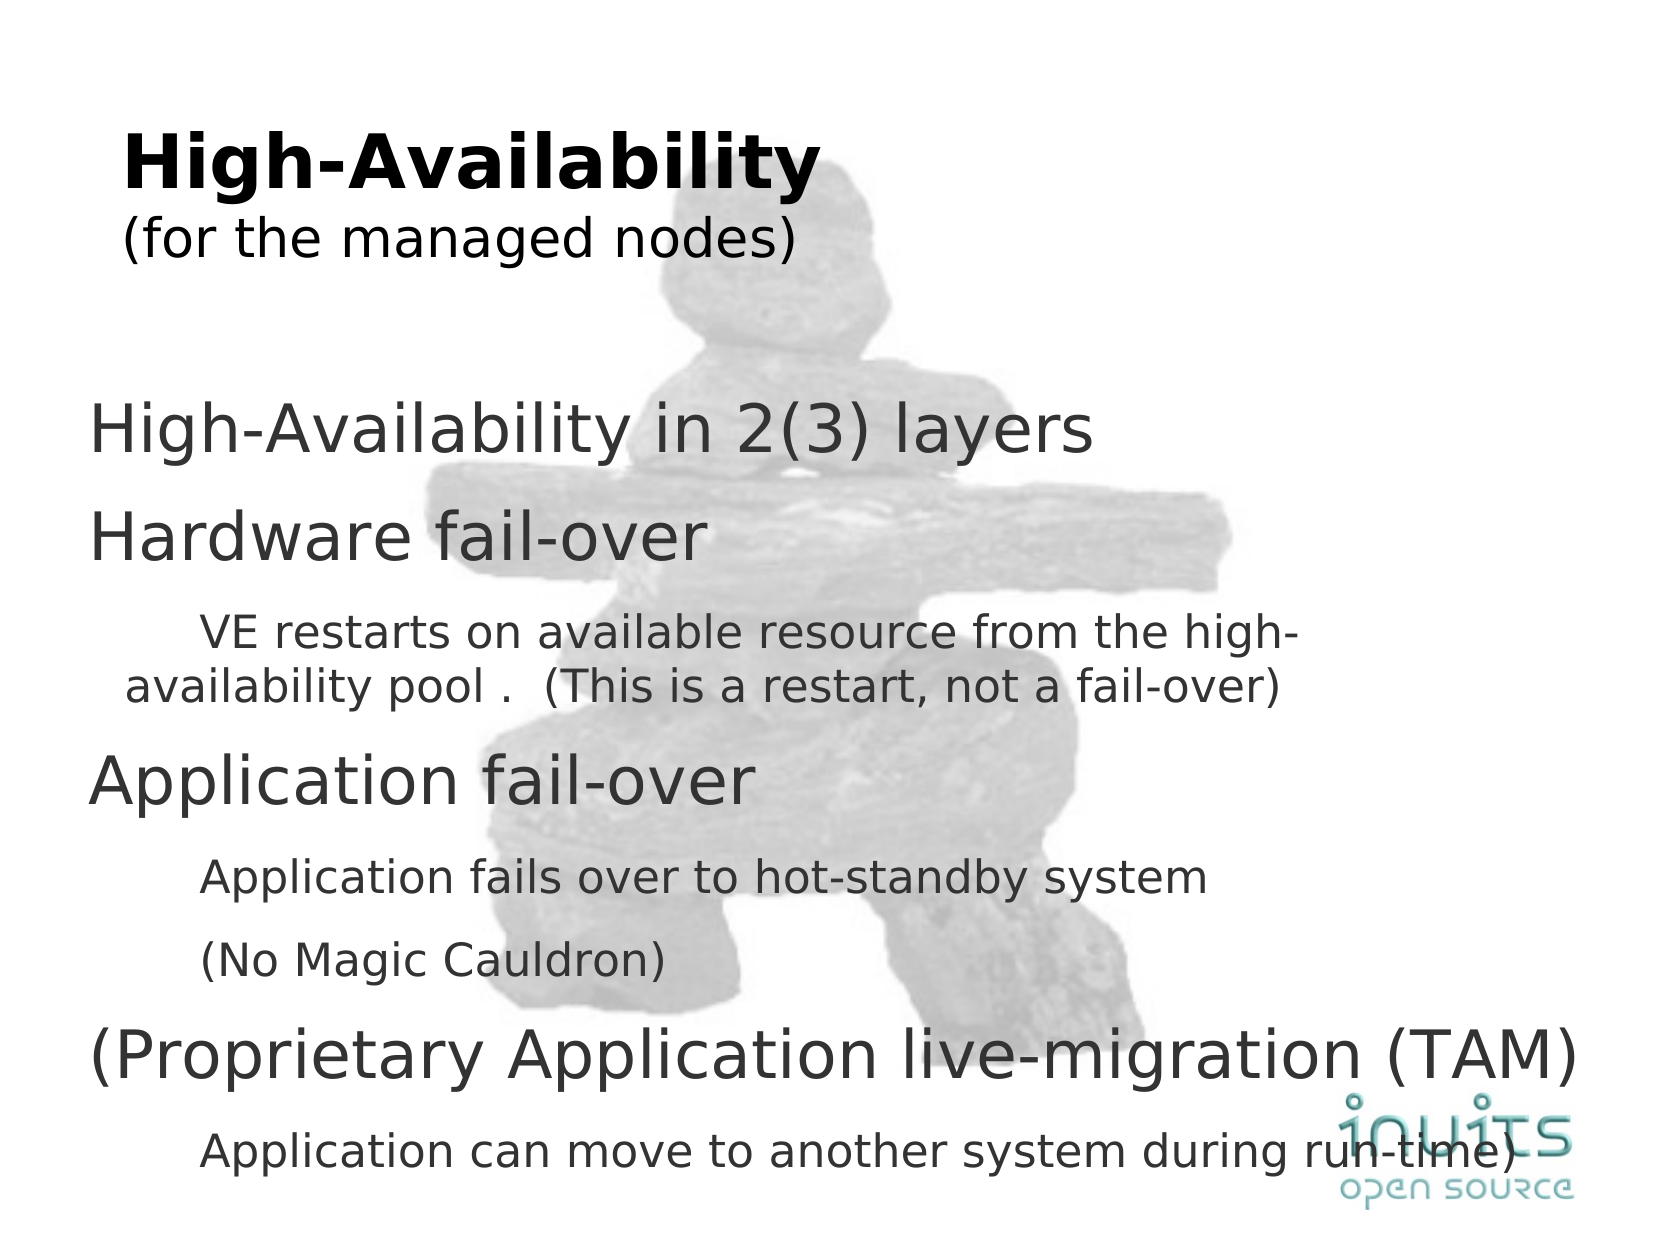

# High-Availability (for the managed nodes)
High-Availability in 2(3) layers
Hardware fail-over
 	VE restarts on available resource from the high-				availability pool . (This is a restart, not a fail-over)
Application fail-over
 	Application fails over to hot-standby system
	(No Magic Cauldron)
(Proprietary Application live-migration (TAM)
 	Application can move to another system during run-time)